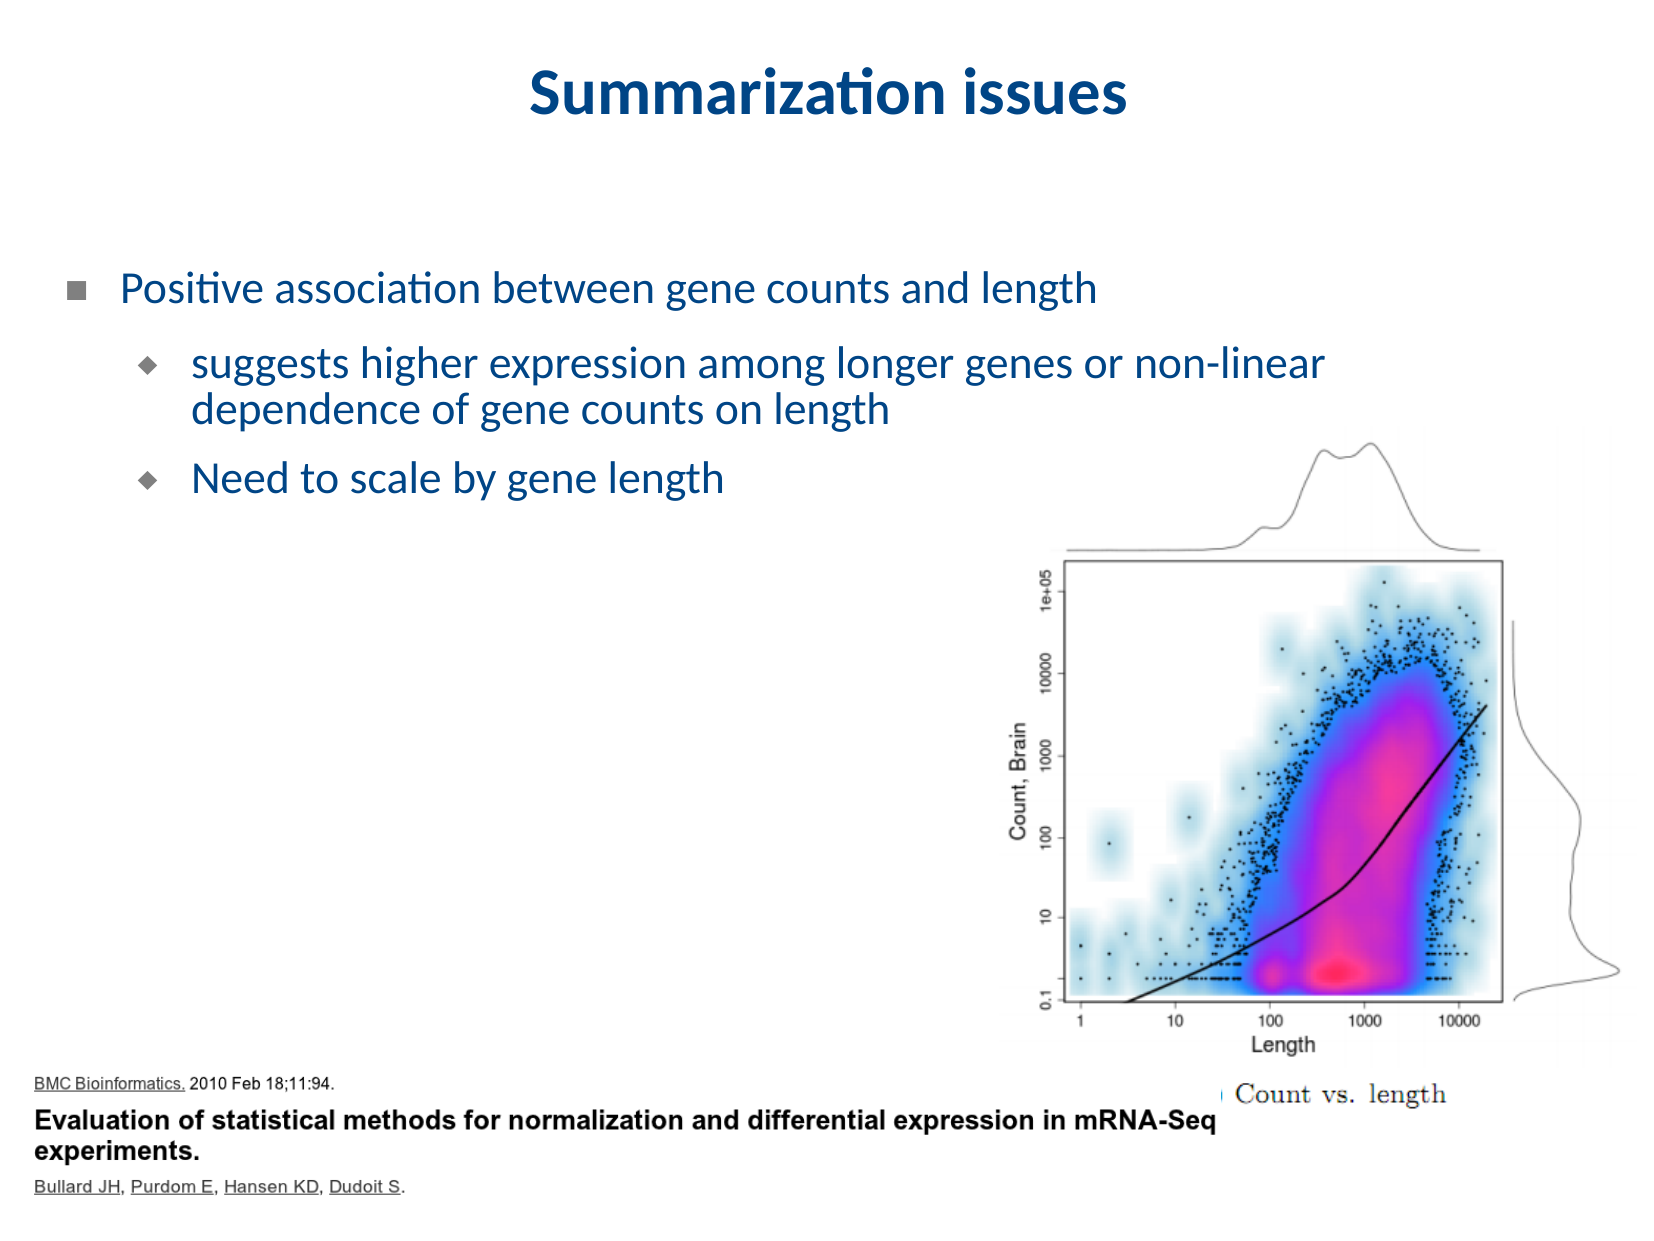

# Summarization issues
Positive association between gene counts and length
suggests higher expression among longer genes or non-linear dependence of gene counts on length
Need to scale by gene length